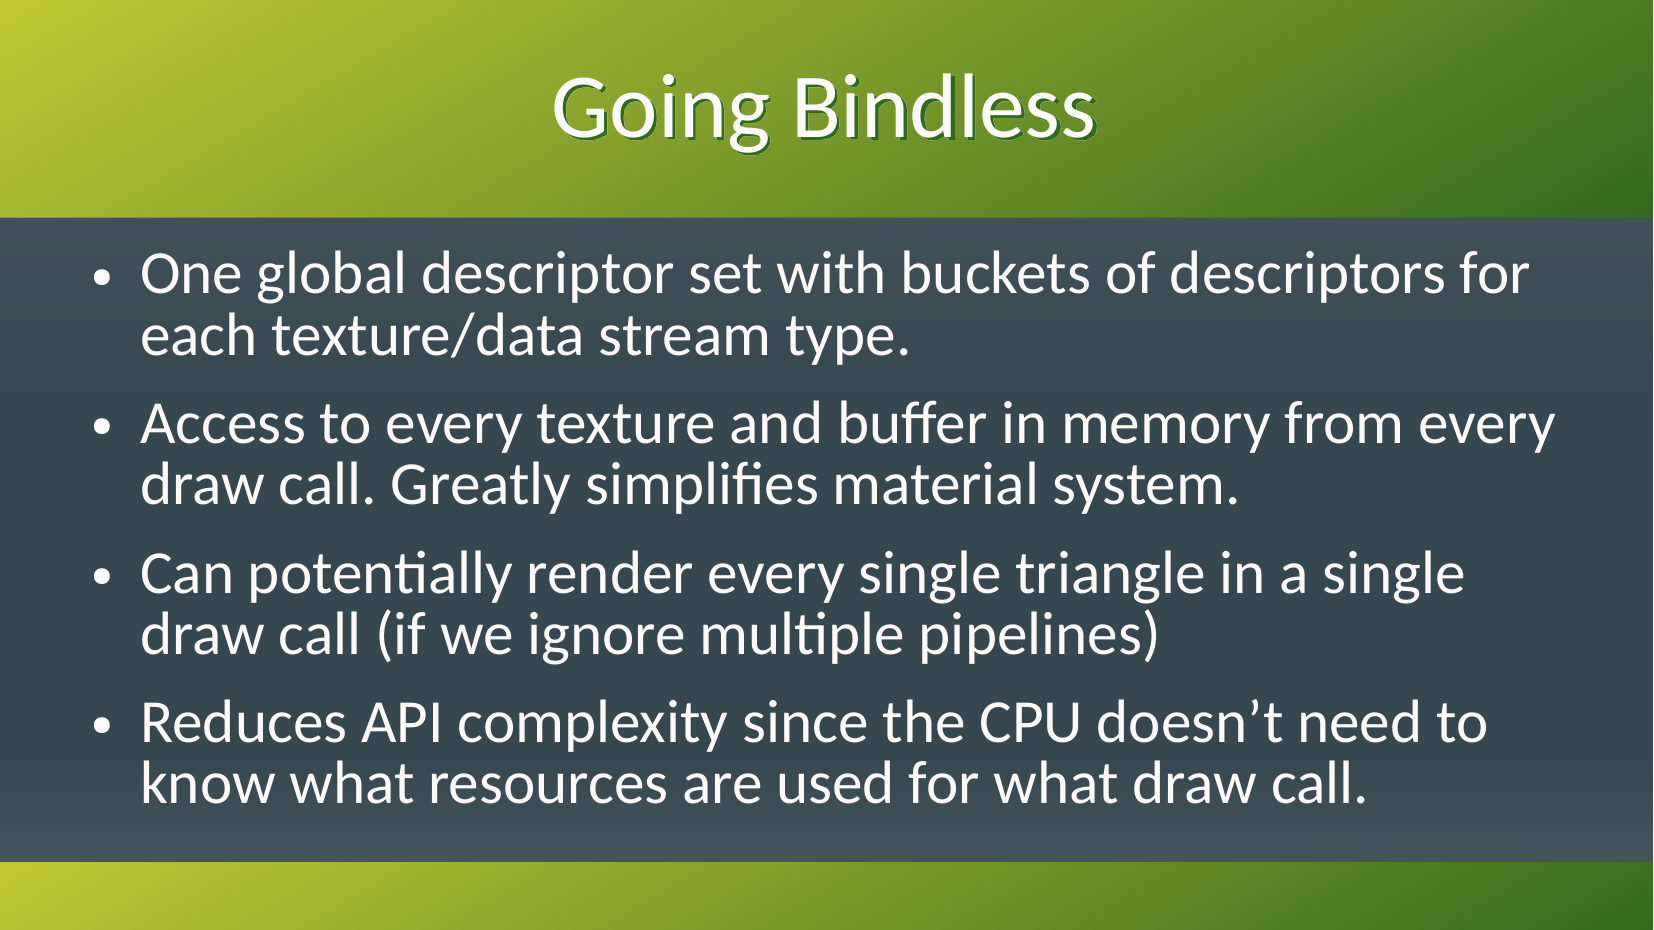

# Going Bindless
One global descriptor set with buckets of descriptors for each texture/data stream type.
Access to every texture and buffer in memory from every draw call. Greatly simplifies material system.
Can potentially render every single triangle in a single draw call (if we ignore multiple pipelines)
Reduces API complexity since the CPU doesn’t need to know what resources are used for what draw call.